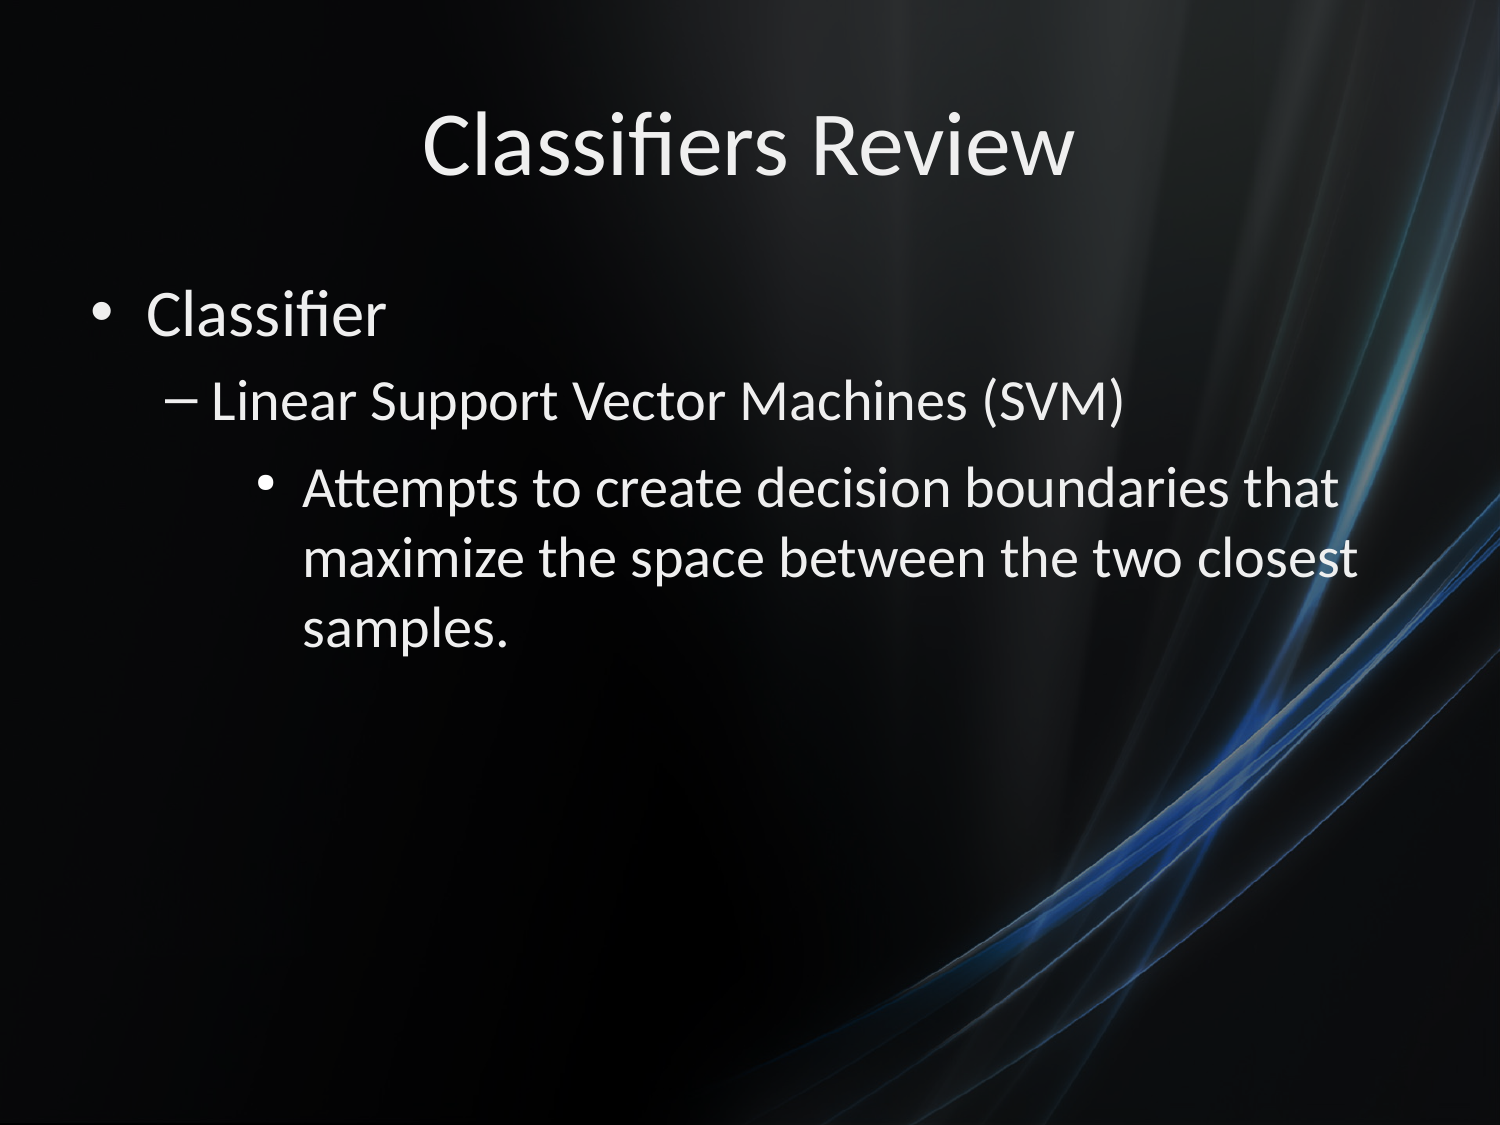

# Classifiers Review
Classifier
Linear Support Vector Machines (SVM)
Attempts to create decision boundaries that maximize the space between the two closest samples.